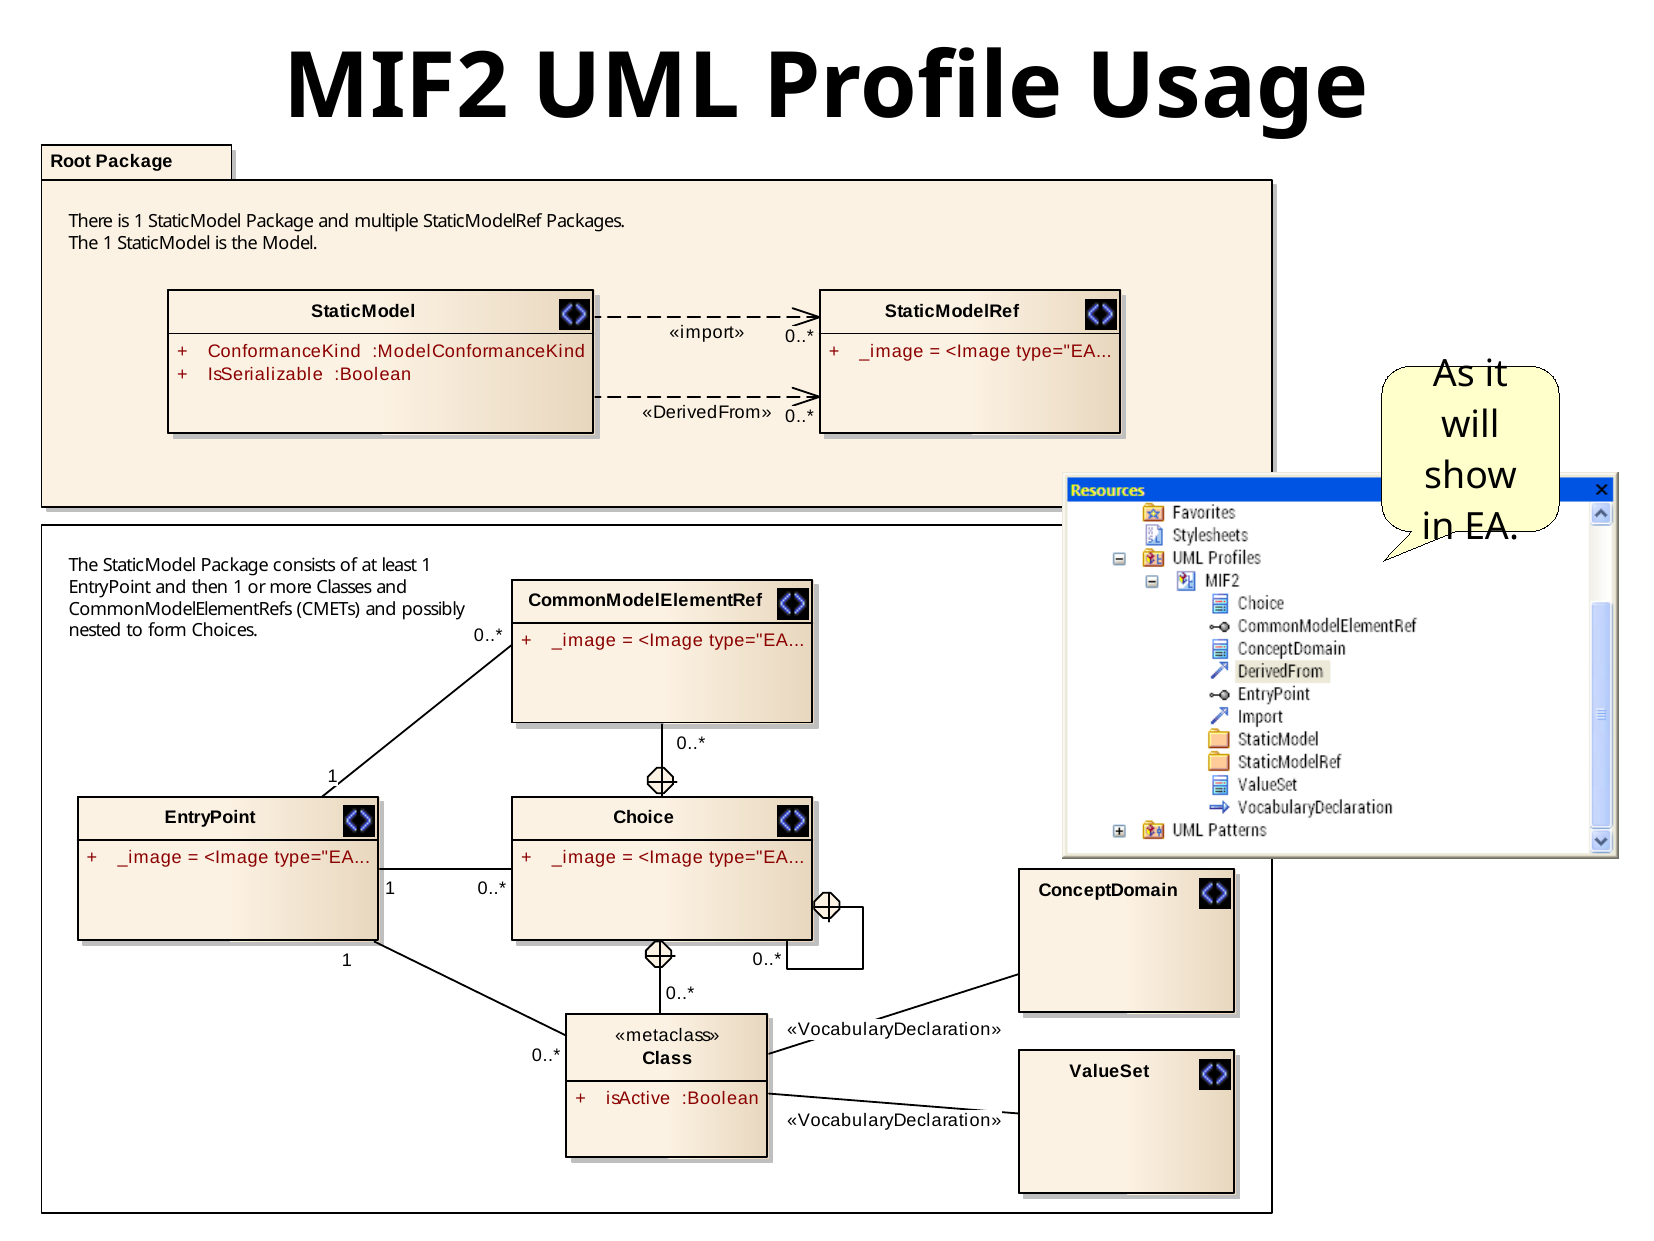

# MIF2 UML Profile Usage
As it will show in EA.